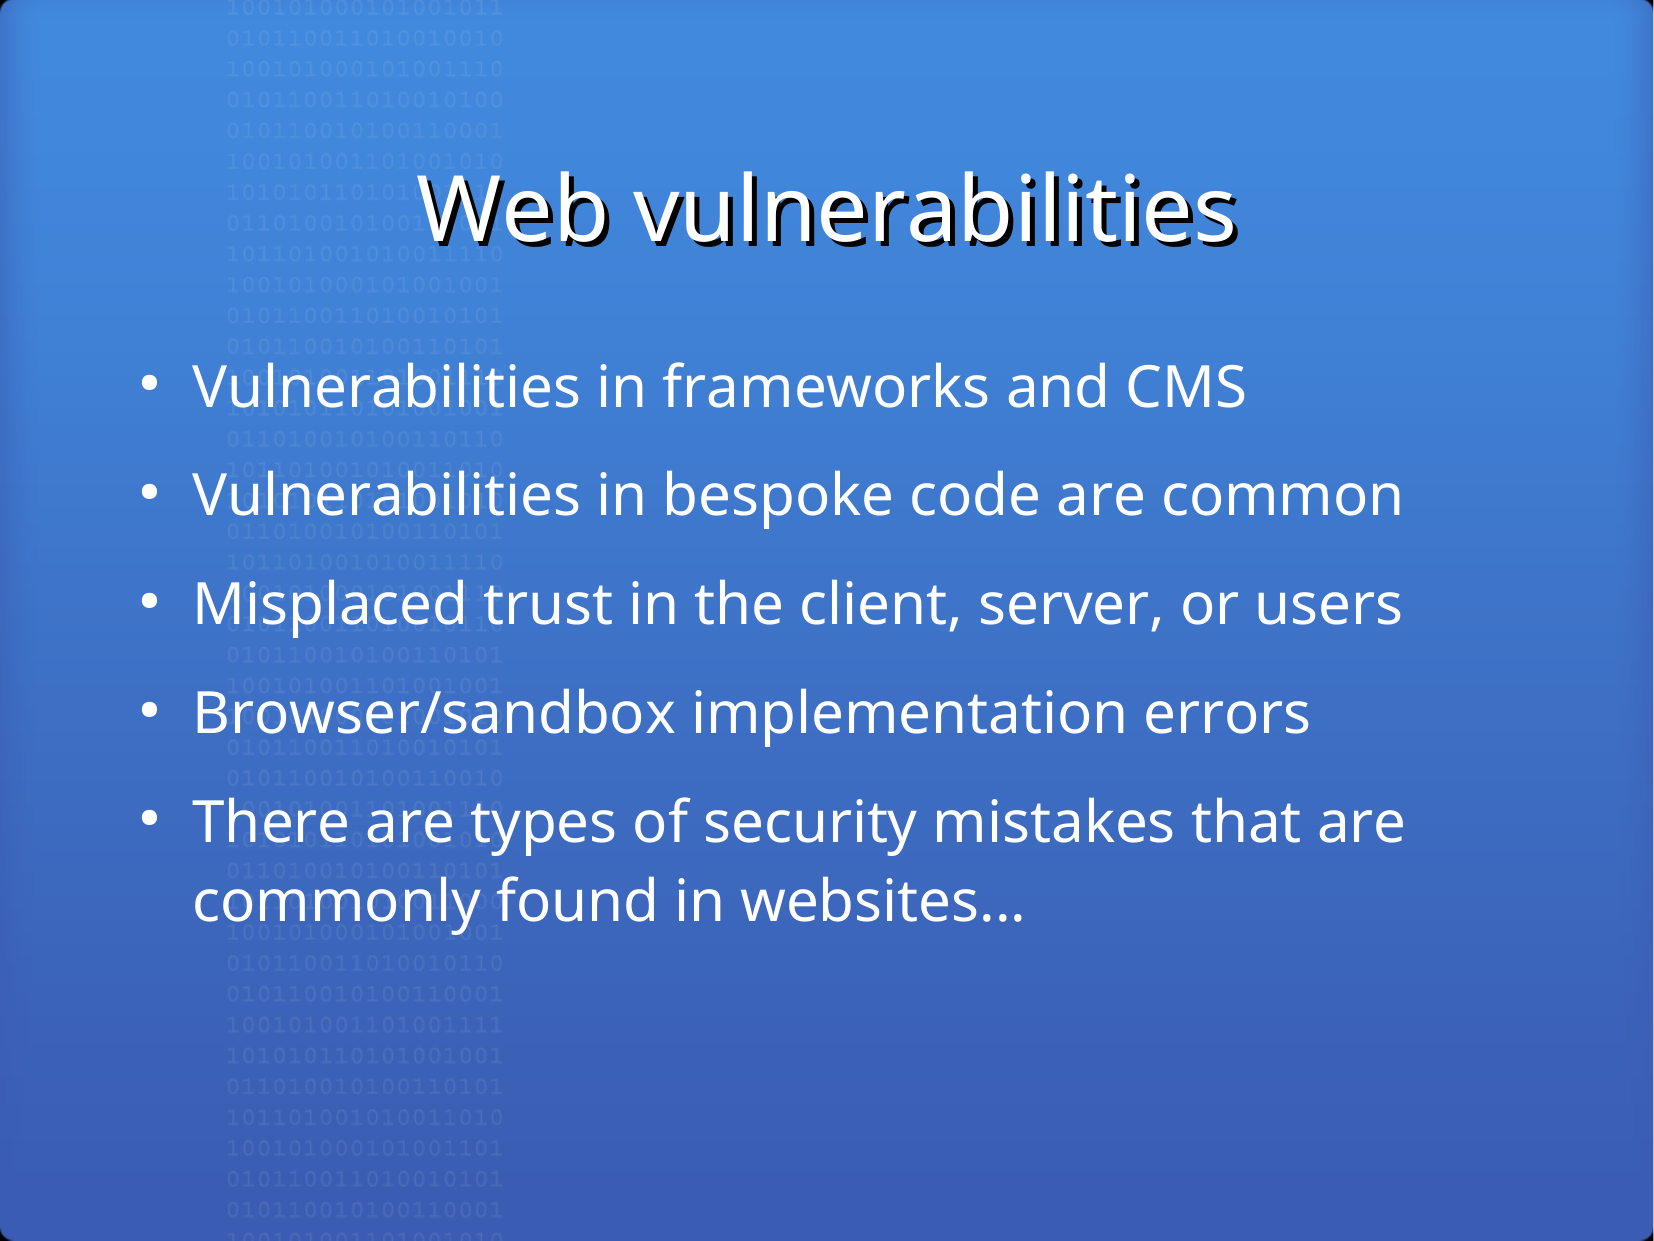

# Web vulnerabilities
Vulnerabilities in frameworks and CMS
Vulnerabilities in bespoke code are common
Misplaced trust in the client, server, or users
Browser/sandbox implementation errors
There are types of security mistakes that are commonly found in websites...